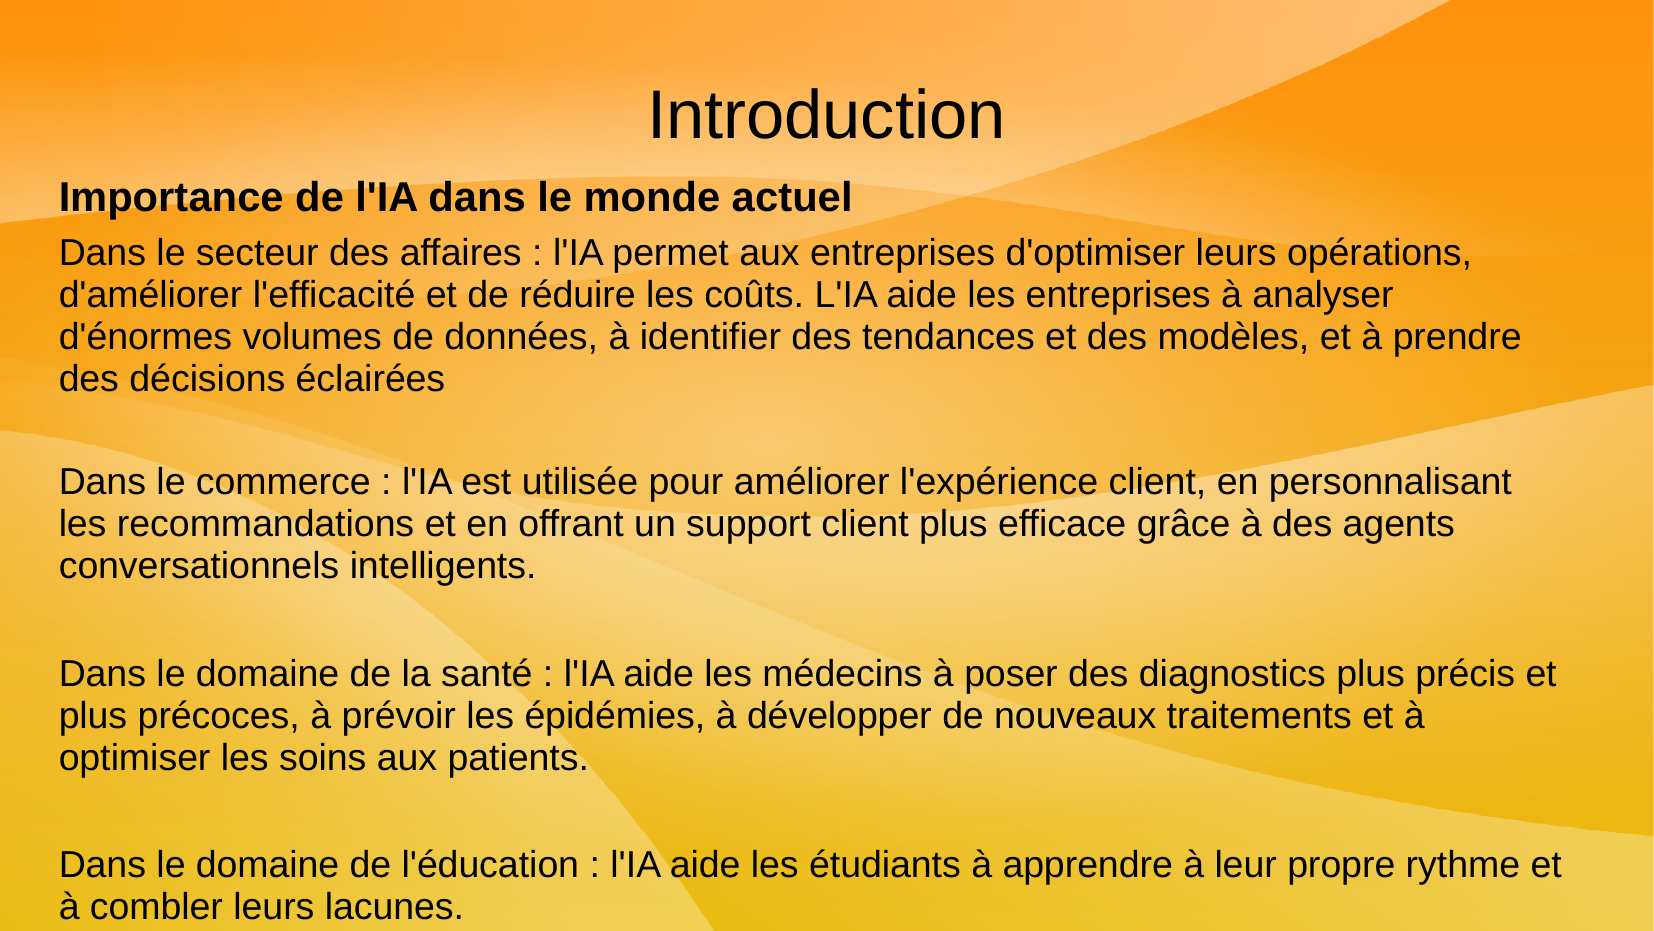

# Introduction
Importance de l'IA dans le monde actuel
Dans le secteur des affaires : l'IA permet aux entreprises d'optimiser leurs opérations, d'améliorer l'efficacité et de réduire les coûts. L'IA aide les entreprises à analyser d'énormes volumes de données, à identifier des tendances et des modèles, et à prendre des décisions éclairées
Dans le commerce : l'IA est utilisée pour améliorer l'expérience client, en personnalisant les recommandations et en offrant un support client plus efficace grâce à des agents conversationnels intelligents.
Dans le domaine de la santé : l'IA aide les médecins à poser des diagnostics plus précis et plus précoces, à prévoir les épidémies, à développer de nouveaux traitements et à optimiser les soins aux patients.
Dans le domaine de l'éducation : l'IA aide les étudiants à apprendre à leur propre rythme et à combler leurs lacunes.